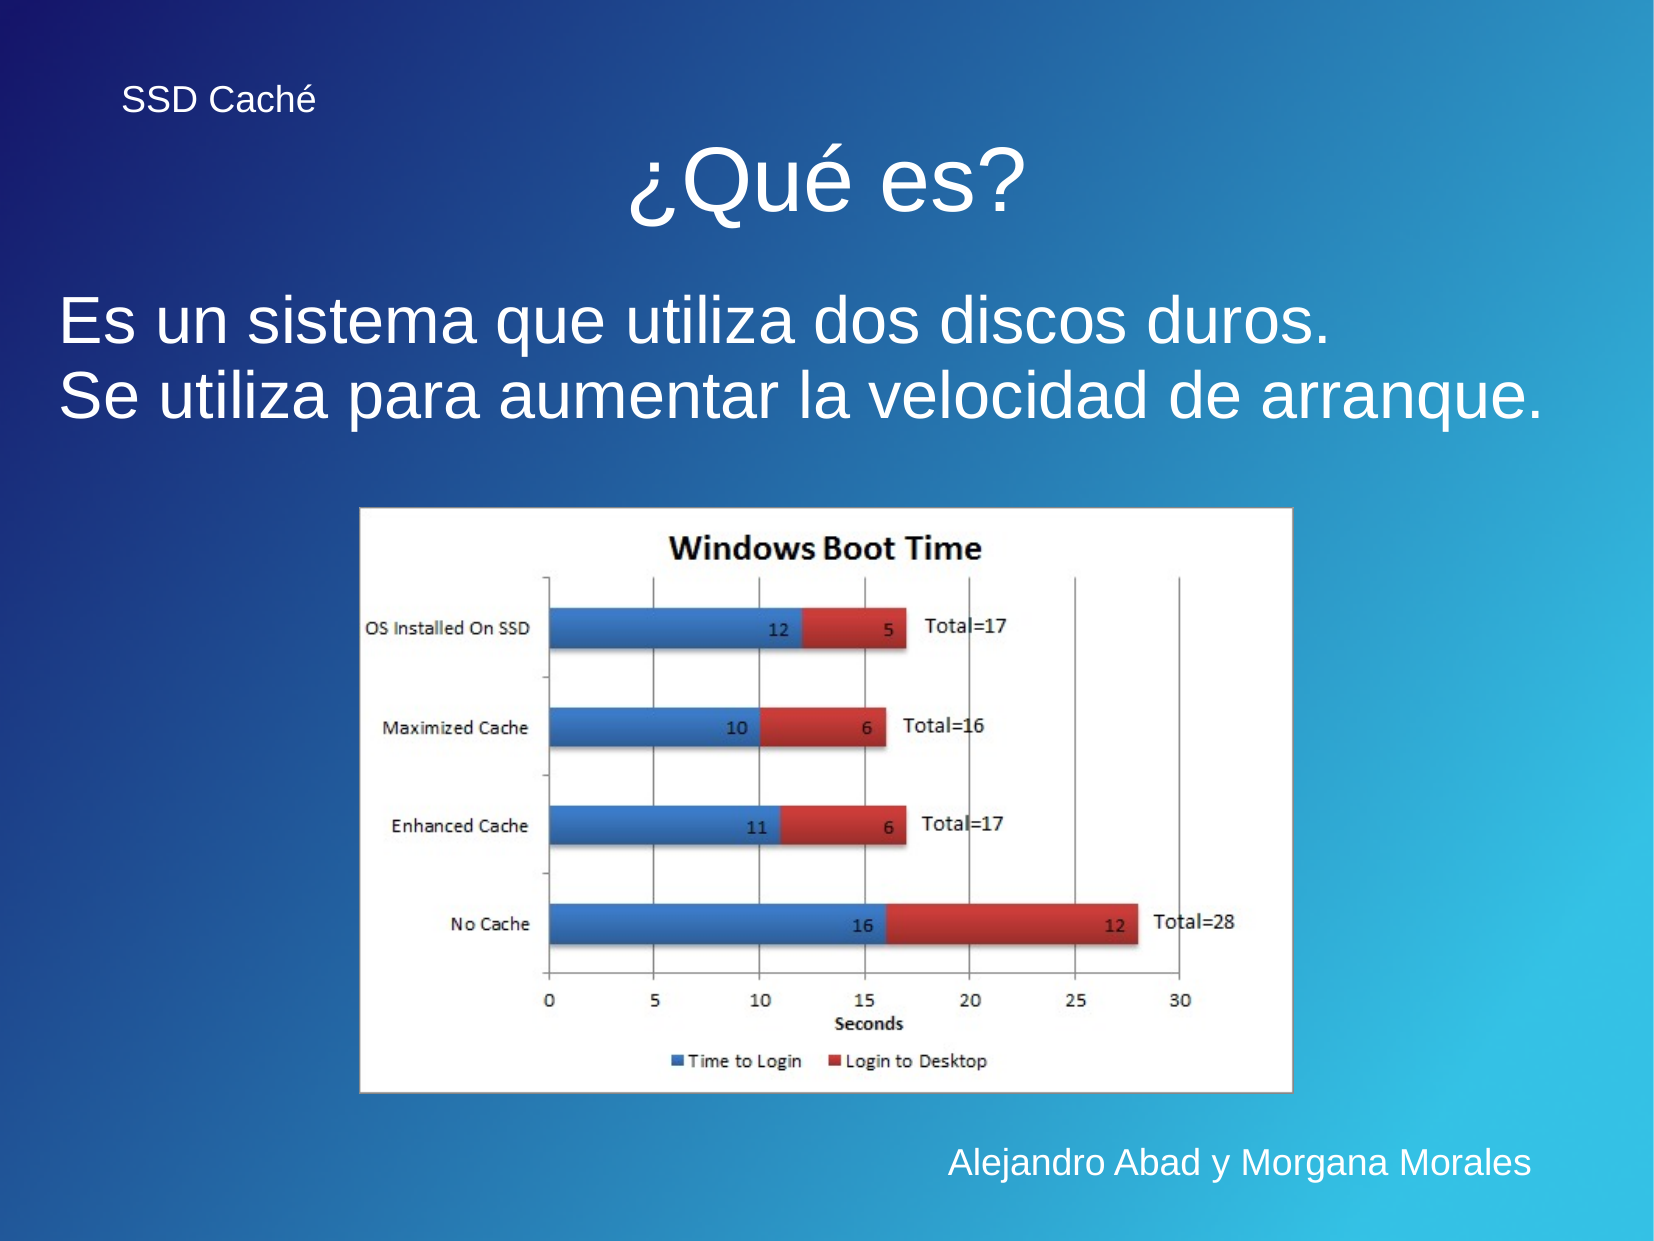

SSD Caché
# ¿Qué es?
Es un sistema que utiliza dos discos duros.
Se utiliza para aumentar la velocidad de arranque.
Alejandro Abad y Morgana Morales